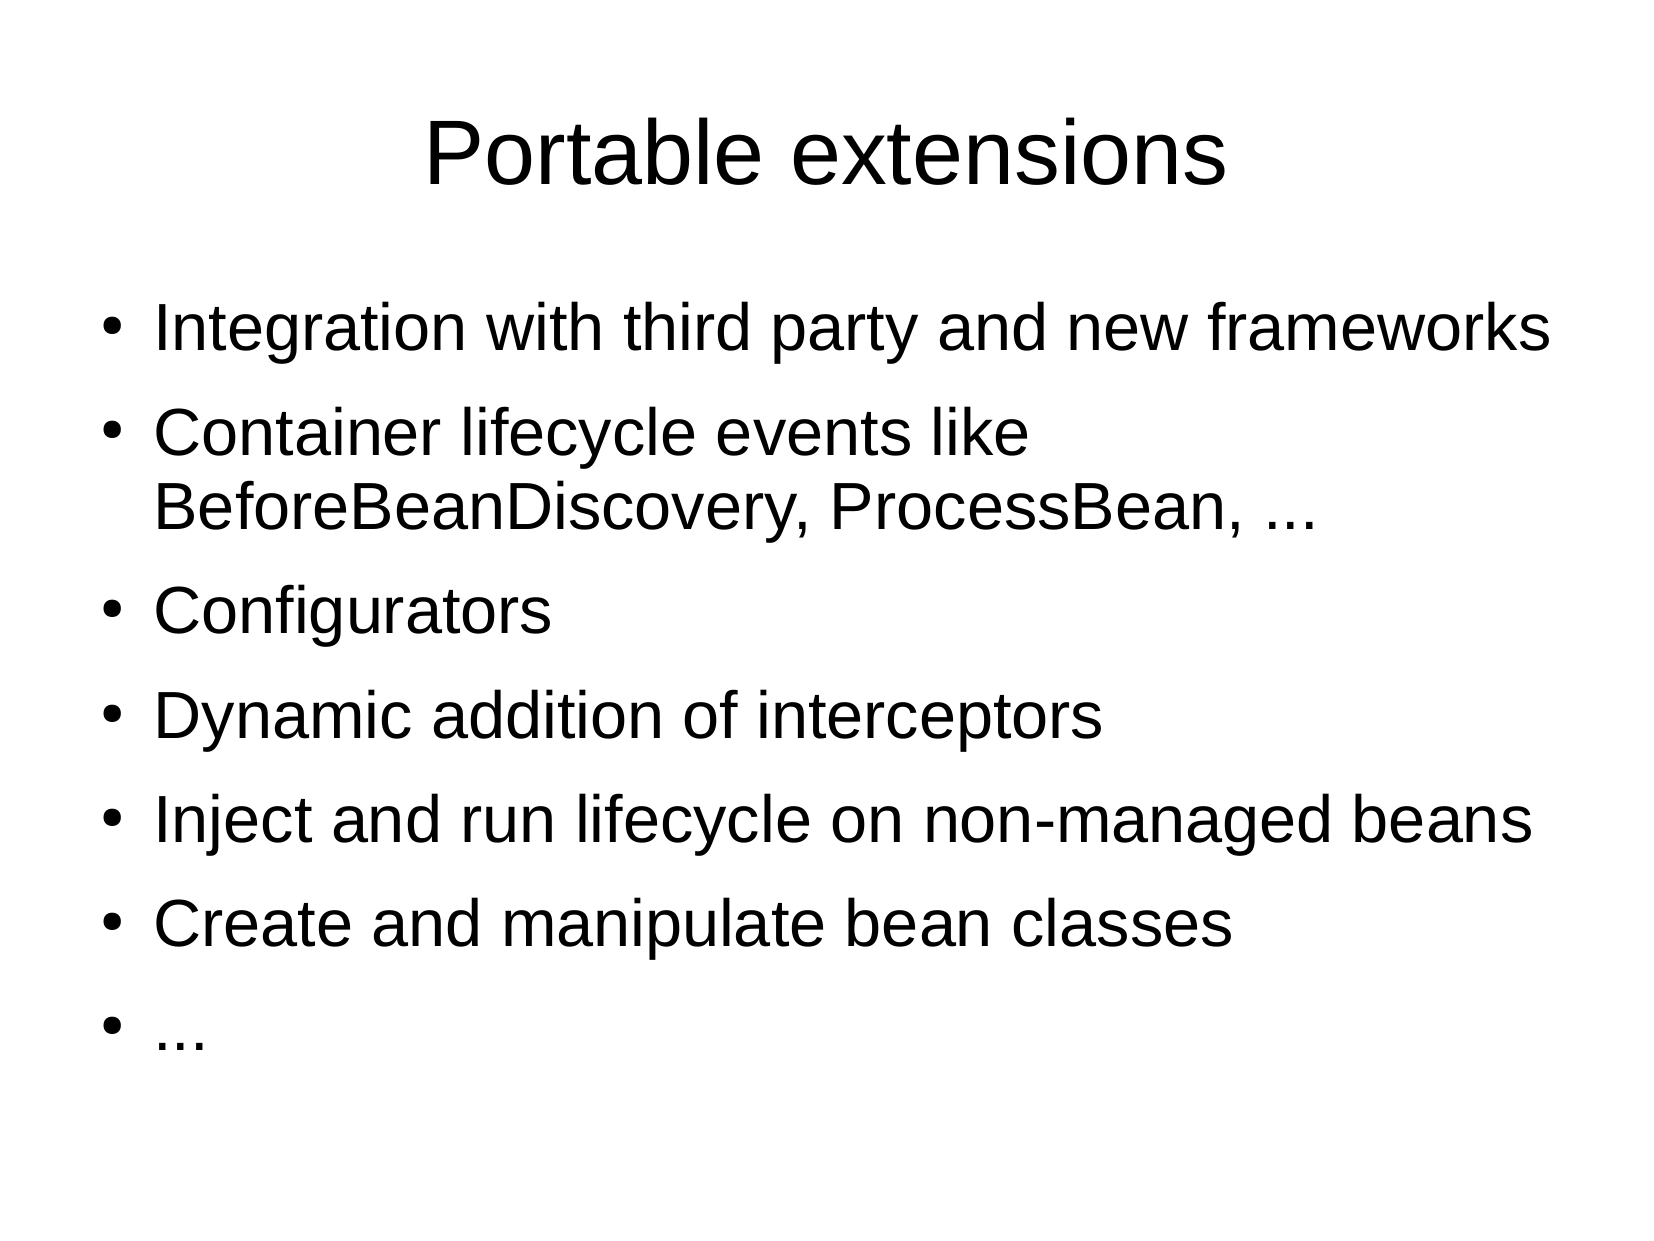

# Portable extensions
Integration with third party and new frameworks
Container lifecycle events like BeforeBeanDiscovery, ProcessBean, ...
Configurators
Dynamic addition of interceptors
Inject and run lifecycle on non-managed beans
Create and manipulate bean classes
...